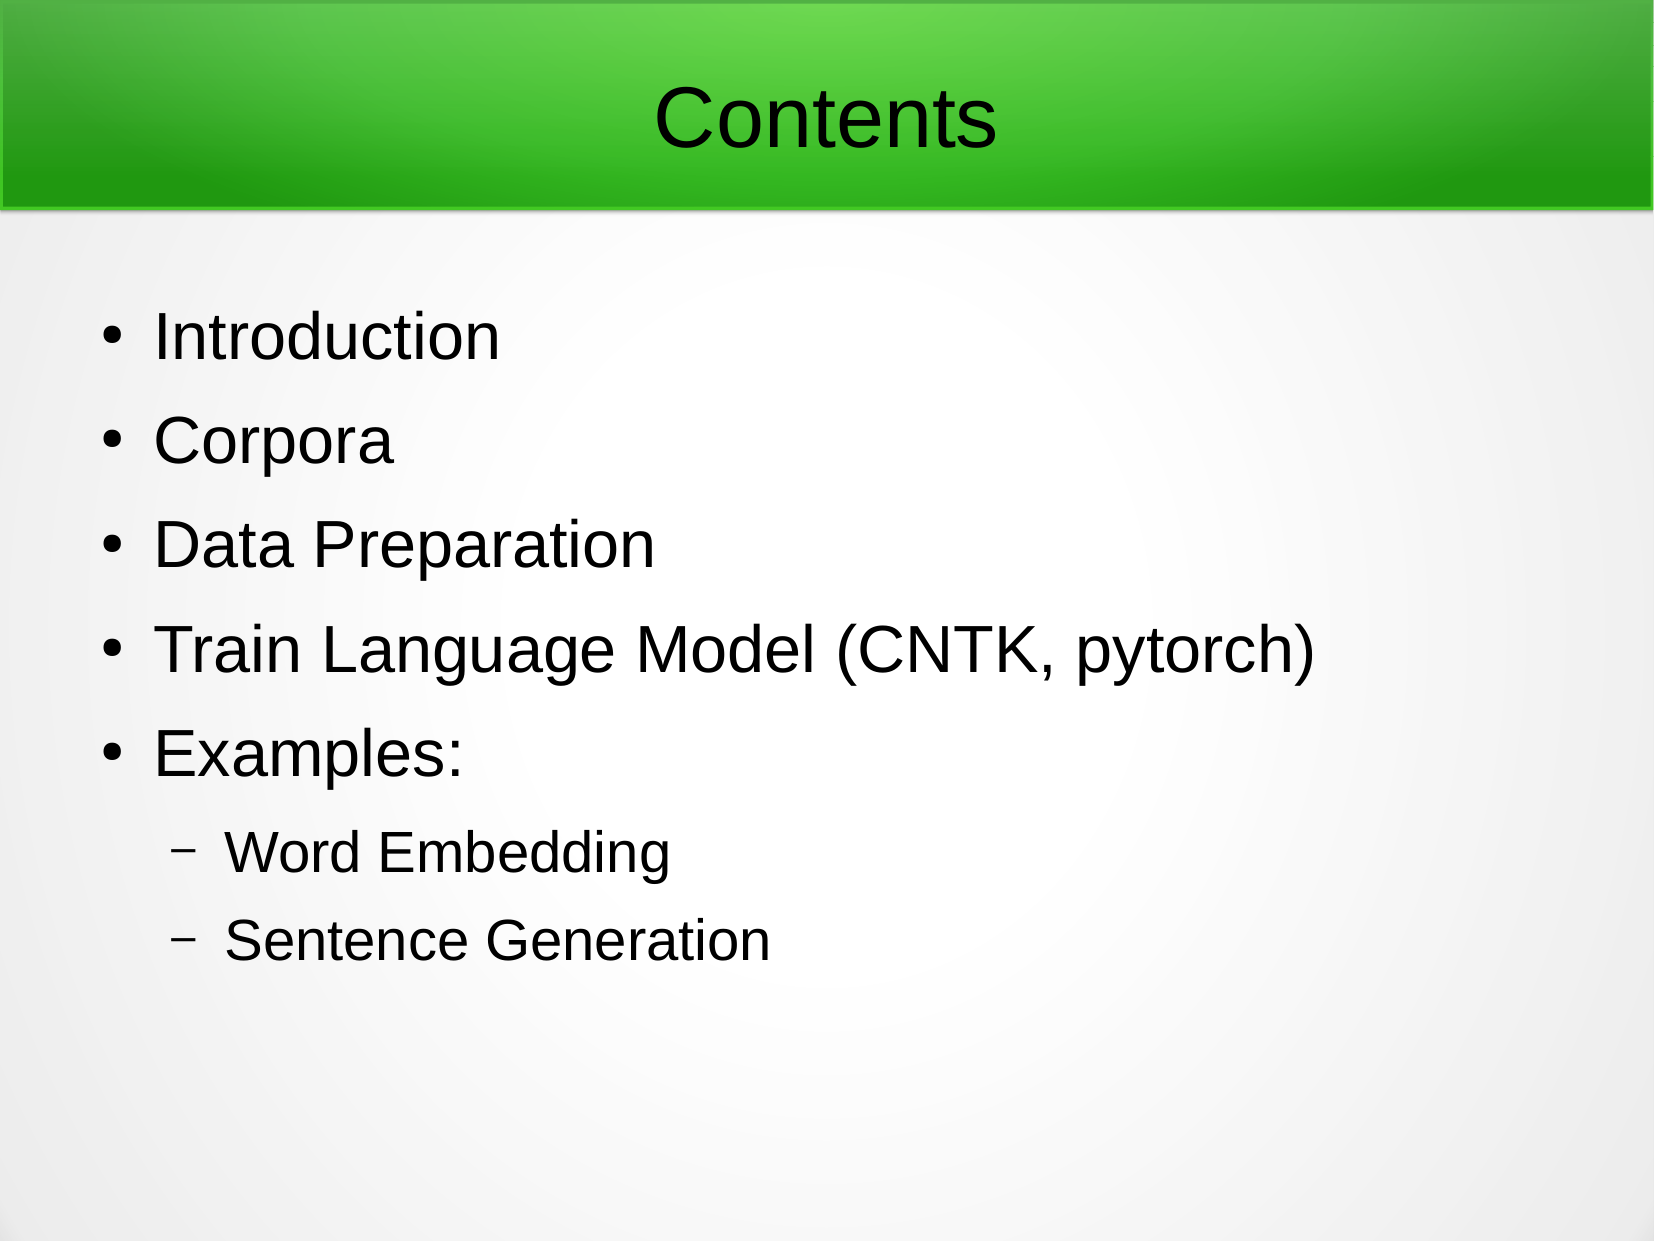

# Contents
Introduction
Corpora
Data Preparation
Train Language Model (CNTK, pytorch)
Examples:
Word Embedding
Sentence Generation